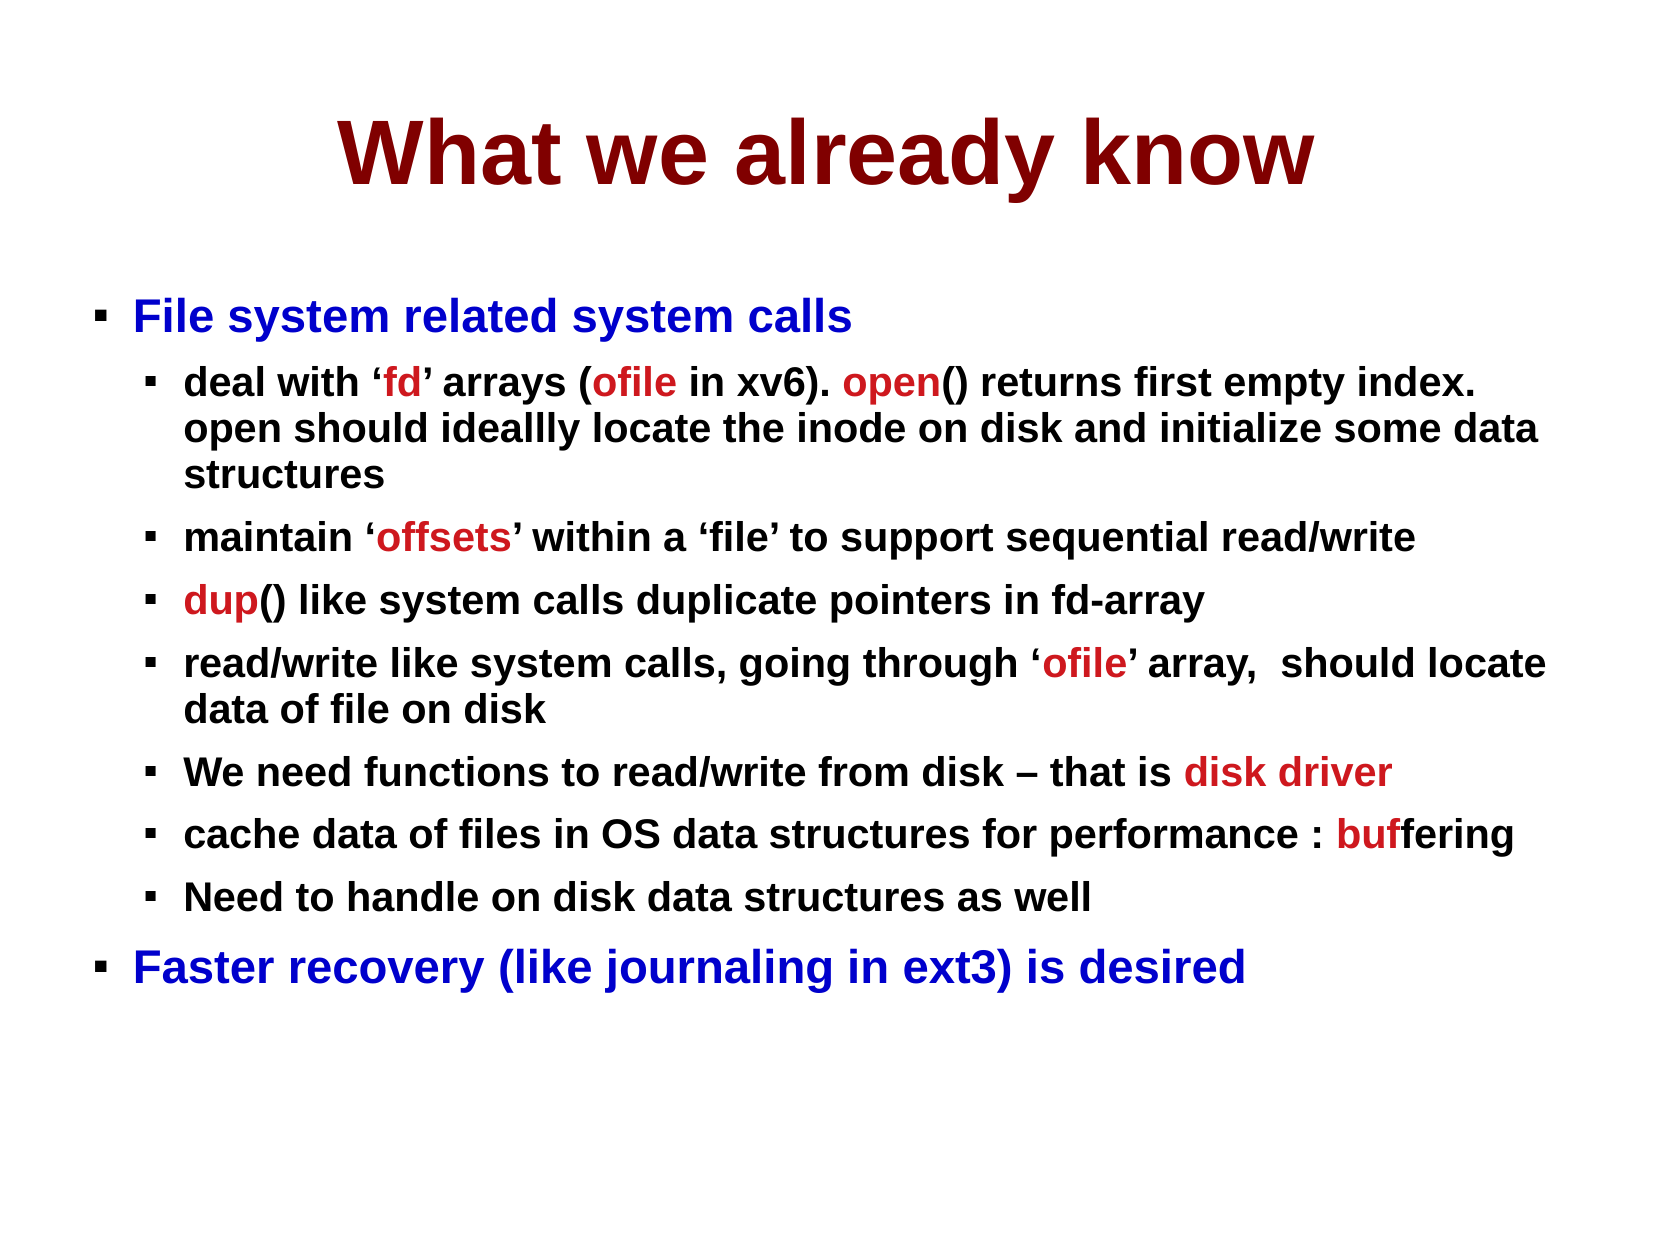

# What we already know
File system related system calls
deal with ‘fd’ arrays (ofile in xv6). open() returns first empty index. open should ideallly locate the inode on disk and initialize some data structures
maintain ‘offsets’ within a ‘file’ to support sequential read/write
dup() like system calls duplicate pointers in fd-array
read/write like system calls, going through ‘ofile’ array, should locate data of file on disk
We need functions to read/write from disk – that is disk driver
cache data of files in OS data structures for performance : buffering
Need to handle on disk data structures as well
Faster recovery (like journaling in ext3) is desired